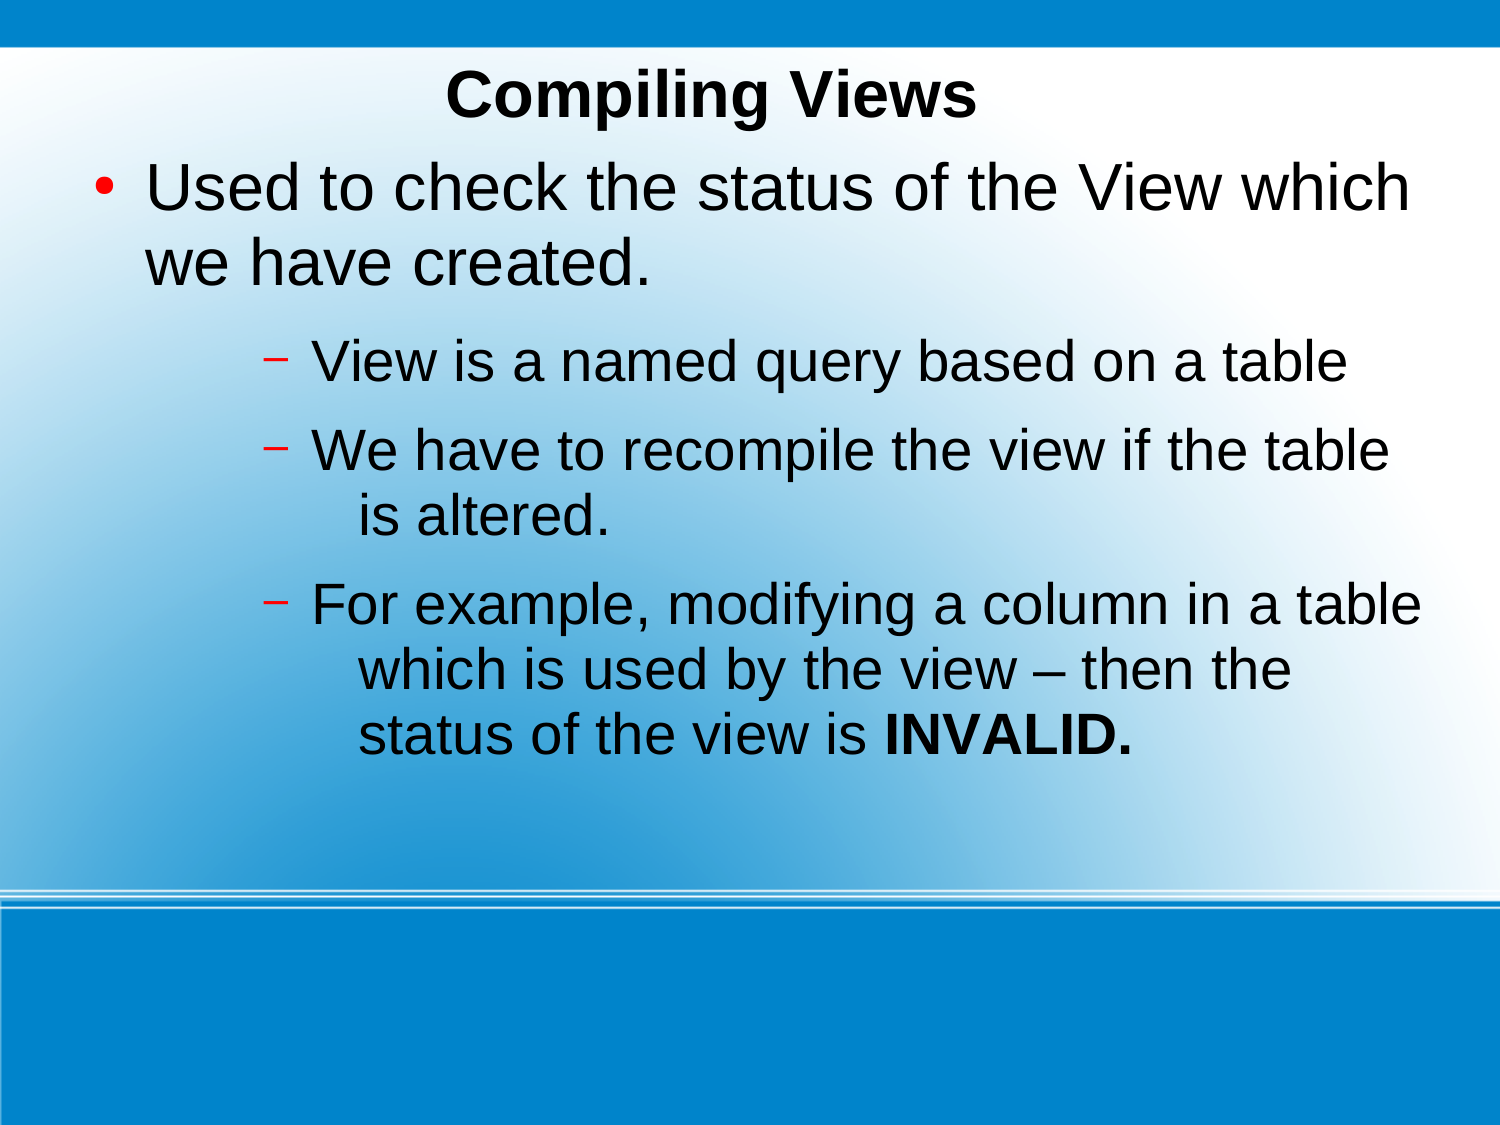

# Compiling Views
Used to check the status of the View which we have created.
View is a named query based on a table
We have to recompile the view if the table is altered.
For example, modifying a column in a table which is used by the view – then the status of the view is INVALID.